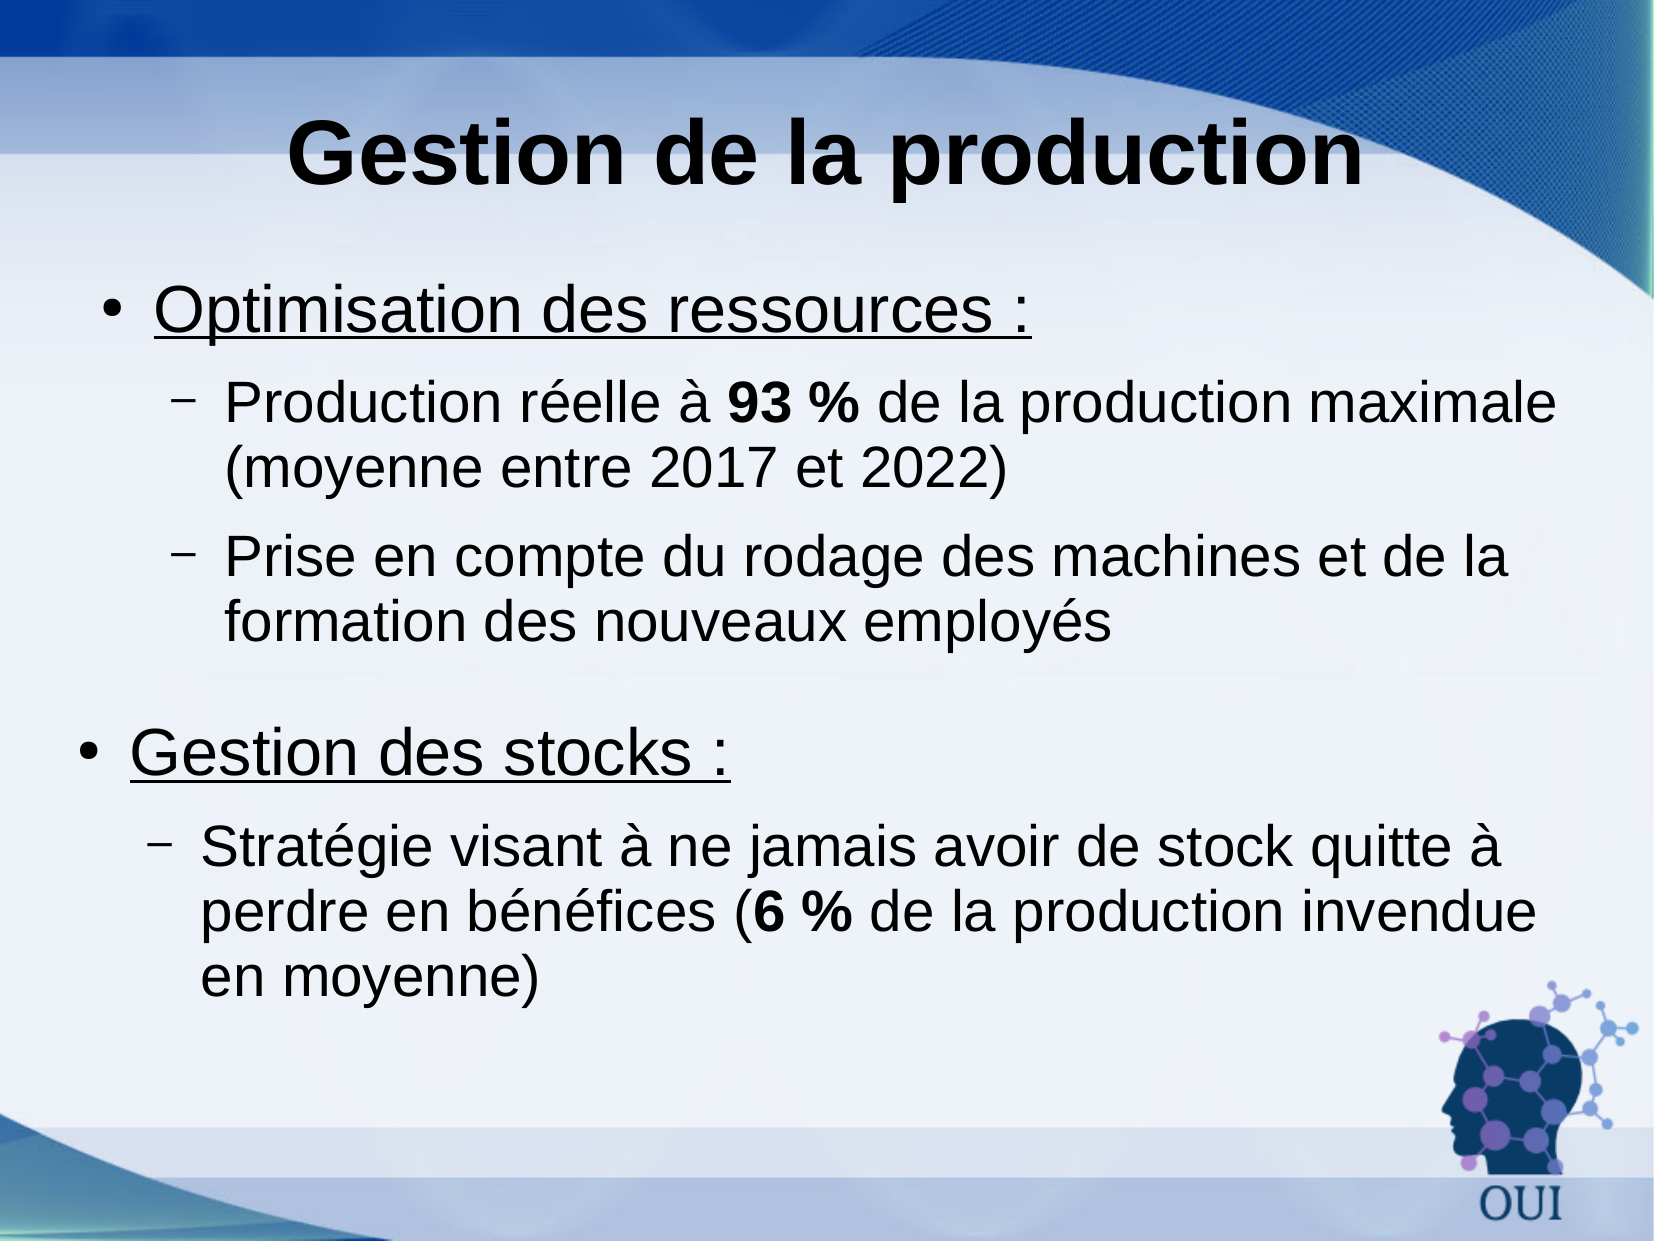

# Gestion de la production
Optimisation des ressources :
Production réelle à 93 % de la production maximale (moyenne entre 2017 et 2022)
Prise en compte du rodage des machines et de la formation des nouveaux employés
Gestion des stocks :
Stratégie visant à ne jamais avoir de stock quitte à perdre en bénéfices (6 % de la production invendue en moyenne)